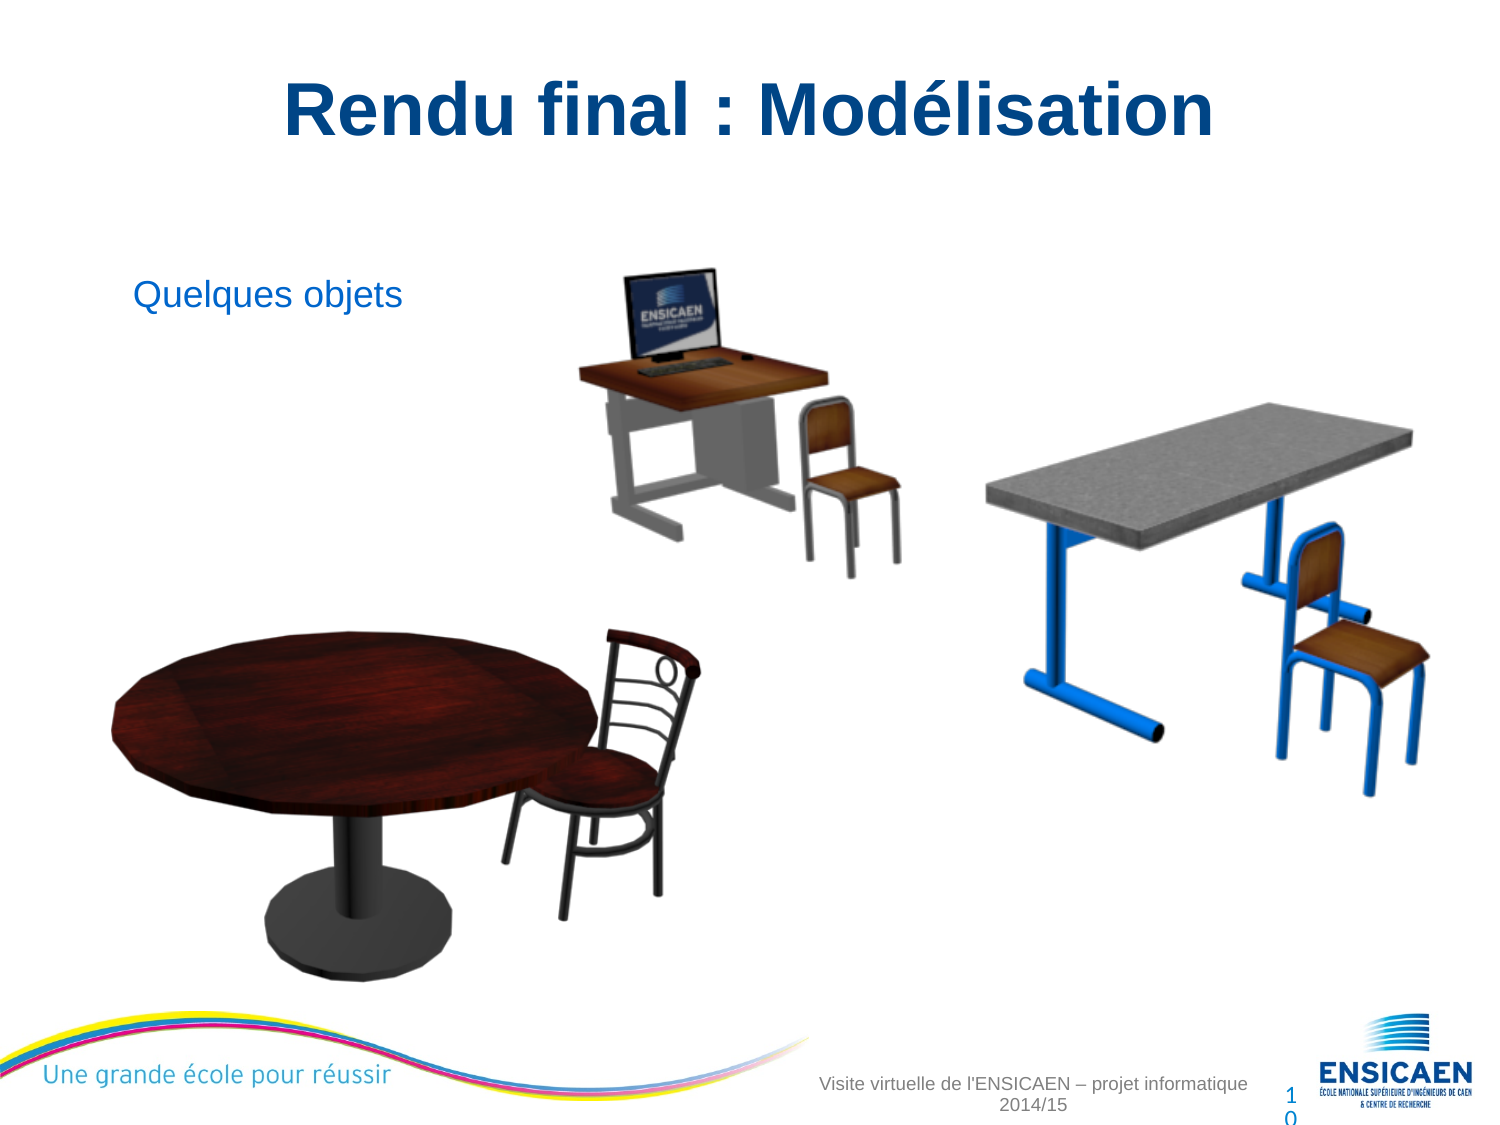

# Rendu final : Modélisation
Quelques objets
Visite virtuelle de l'ENSICAEN – projet informatique 2014/15